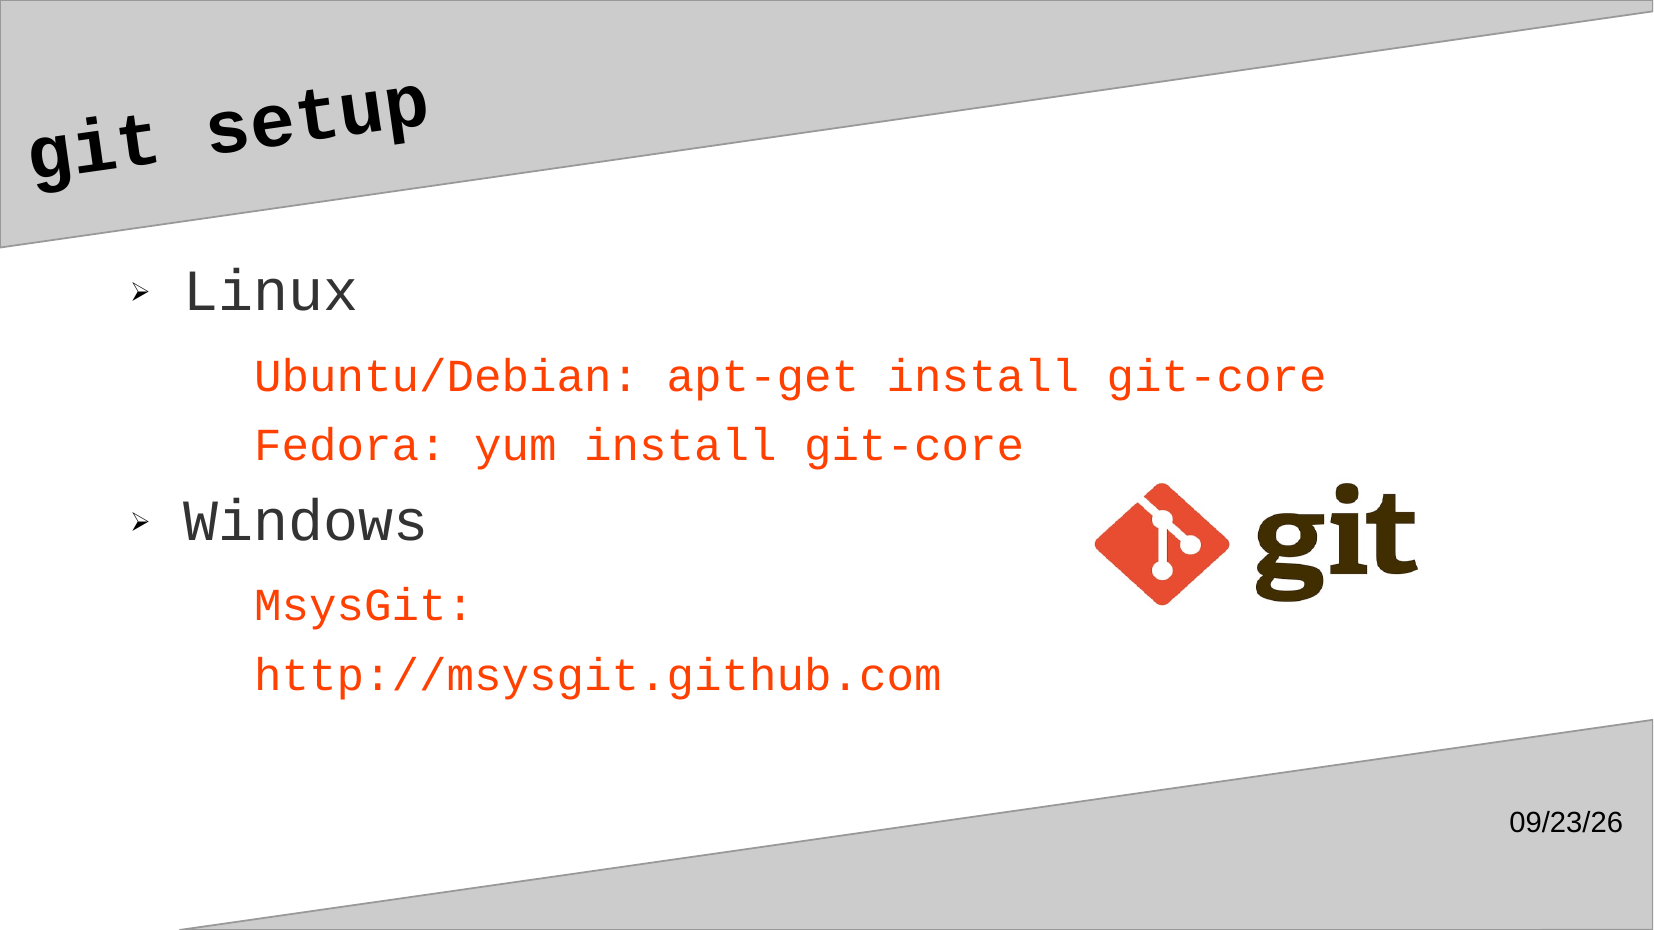

# git setup
Linux
Ubuntu/Debian: apt-get install git-core
Fedora: yum install git-core
Windows
MsysGit:
http://msysgit.github.com
16